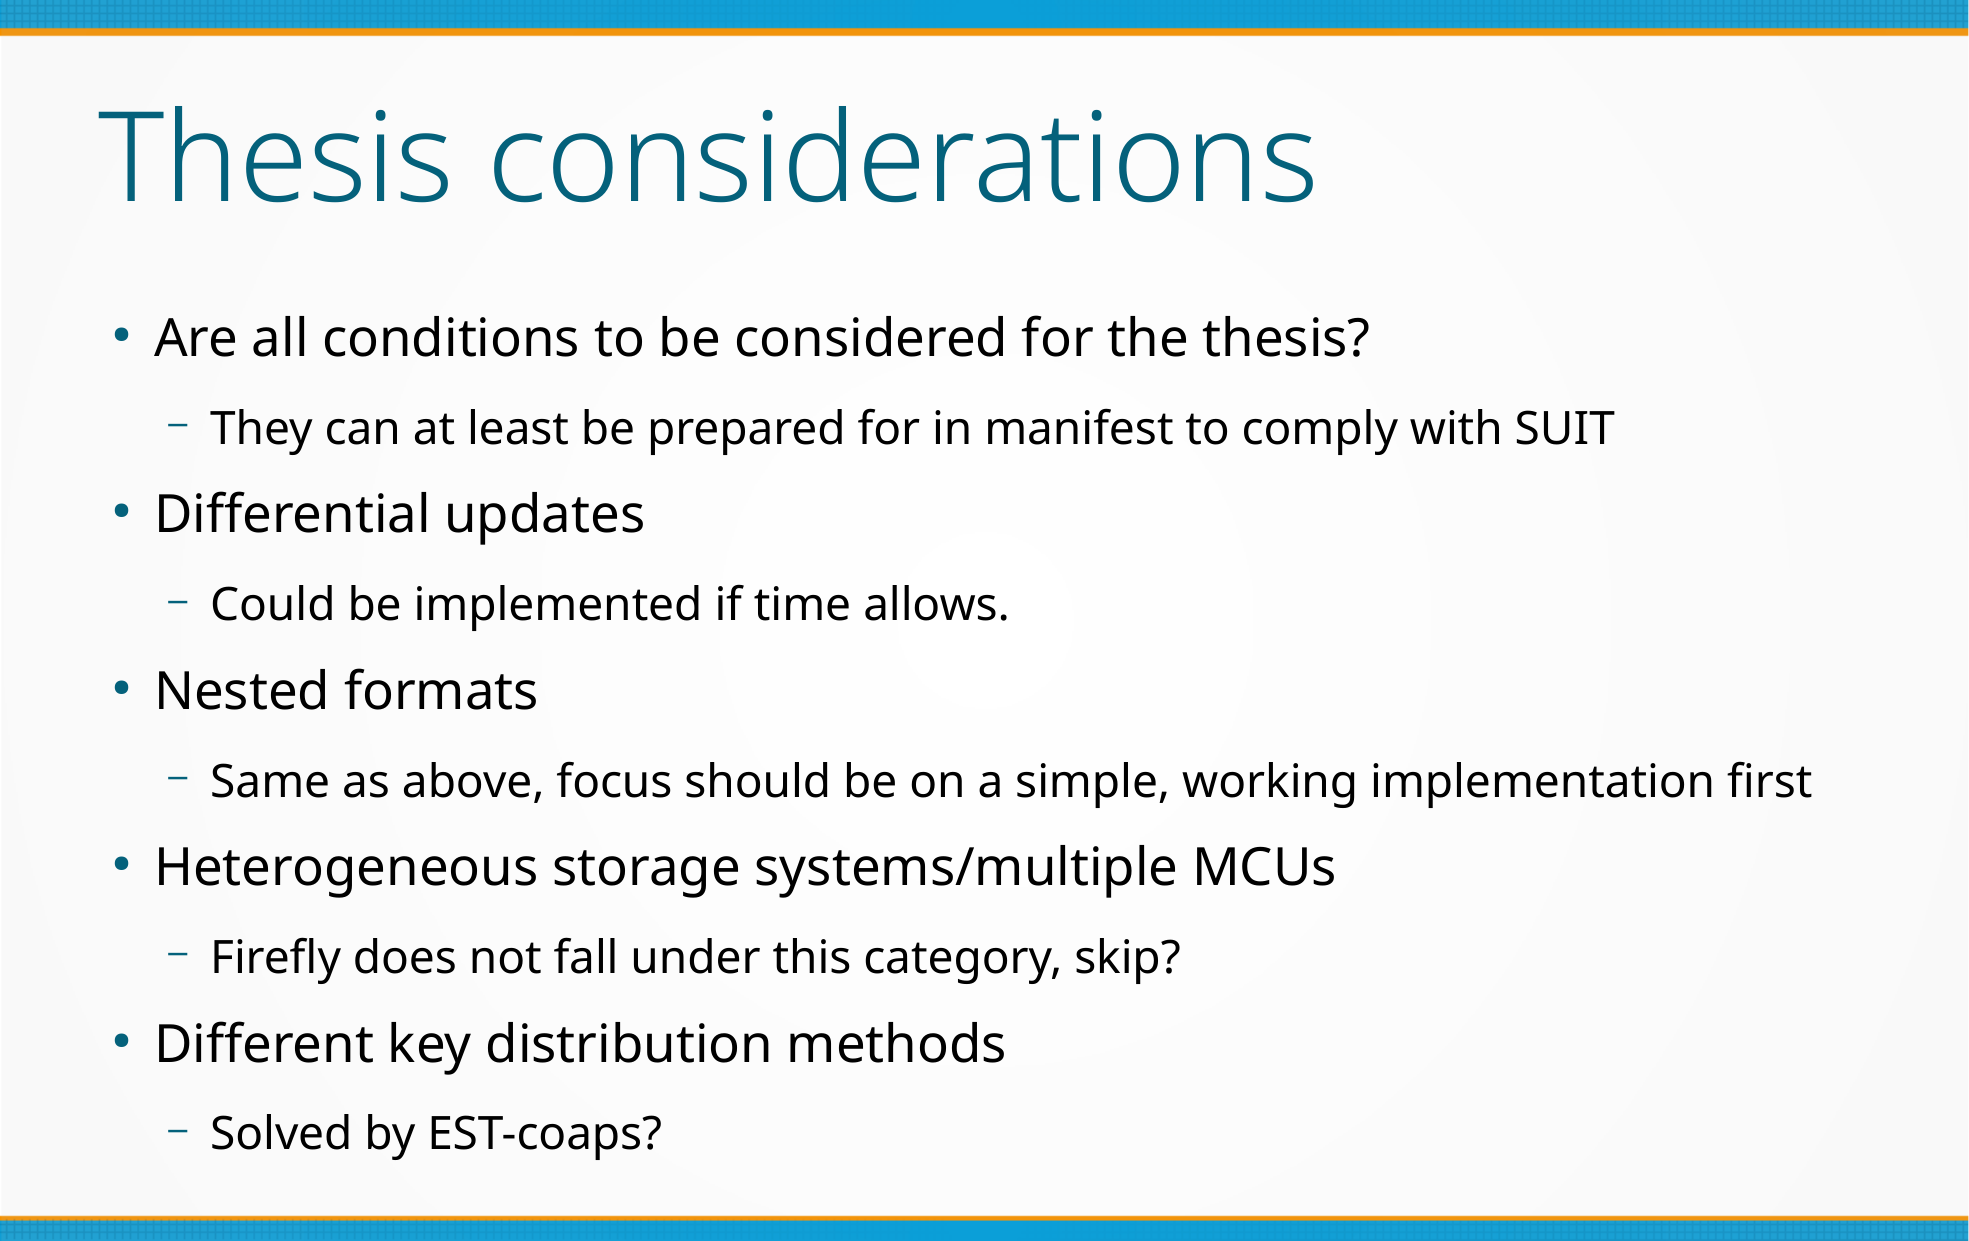

# Thesis considerations
Are all conditions to be considered for the thesis?
They can at least be prepared for in manifest to comply with SUIT
Differential updates
Could be implemented if time allows.
Nested formats
Same as above, focus should be on a simple, working implementation first
Heterogeneous storage systems/multiple MCUs
Firefly does not fall under this category, skip?
Different key distribution methods
Solved by EST-coaps?